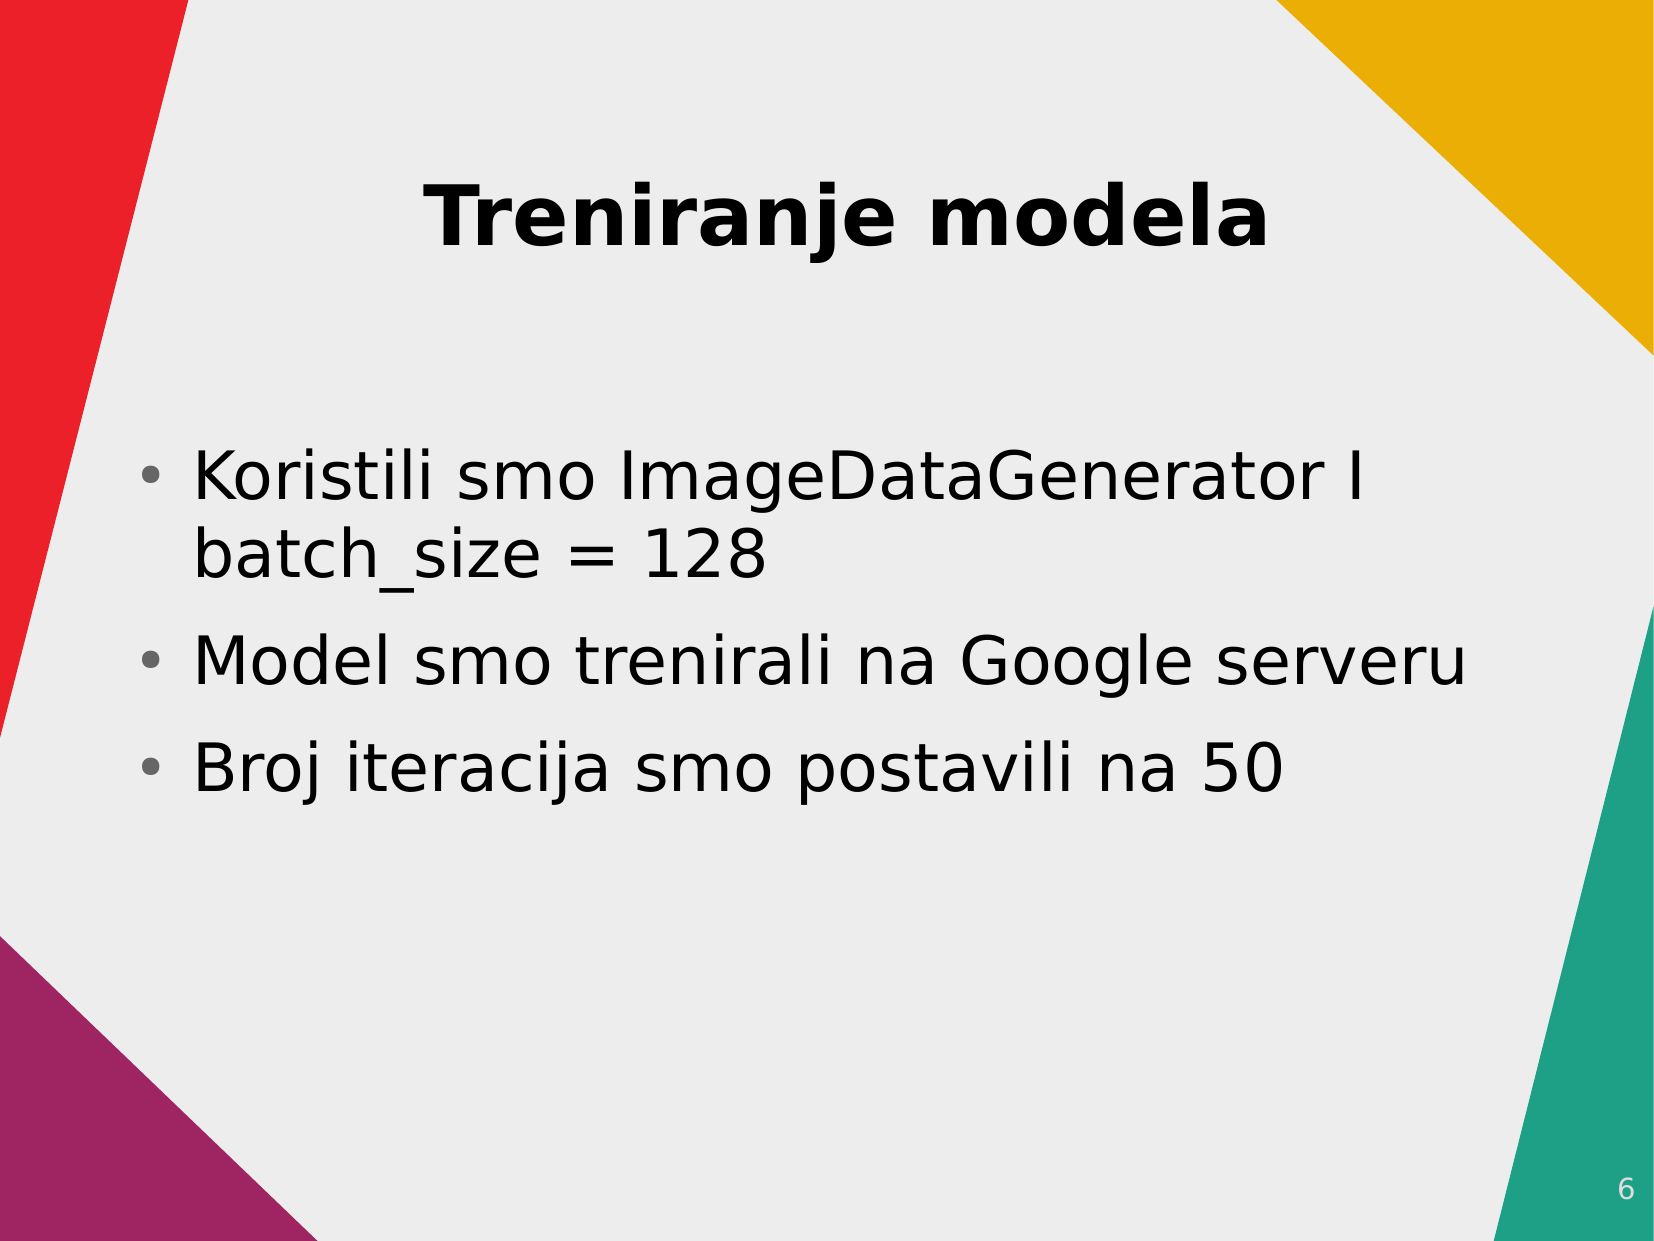

# Treniranje modela
Koristili smo ImageDataGenerator I batch_size = 128
Model smo trenirali na Google serveru
Broj iteracija smo postavili na 50
6